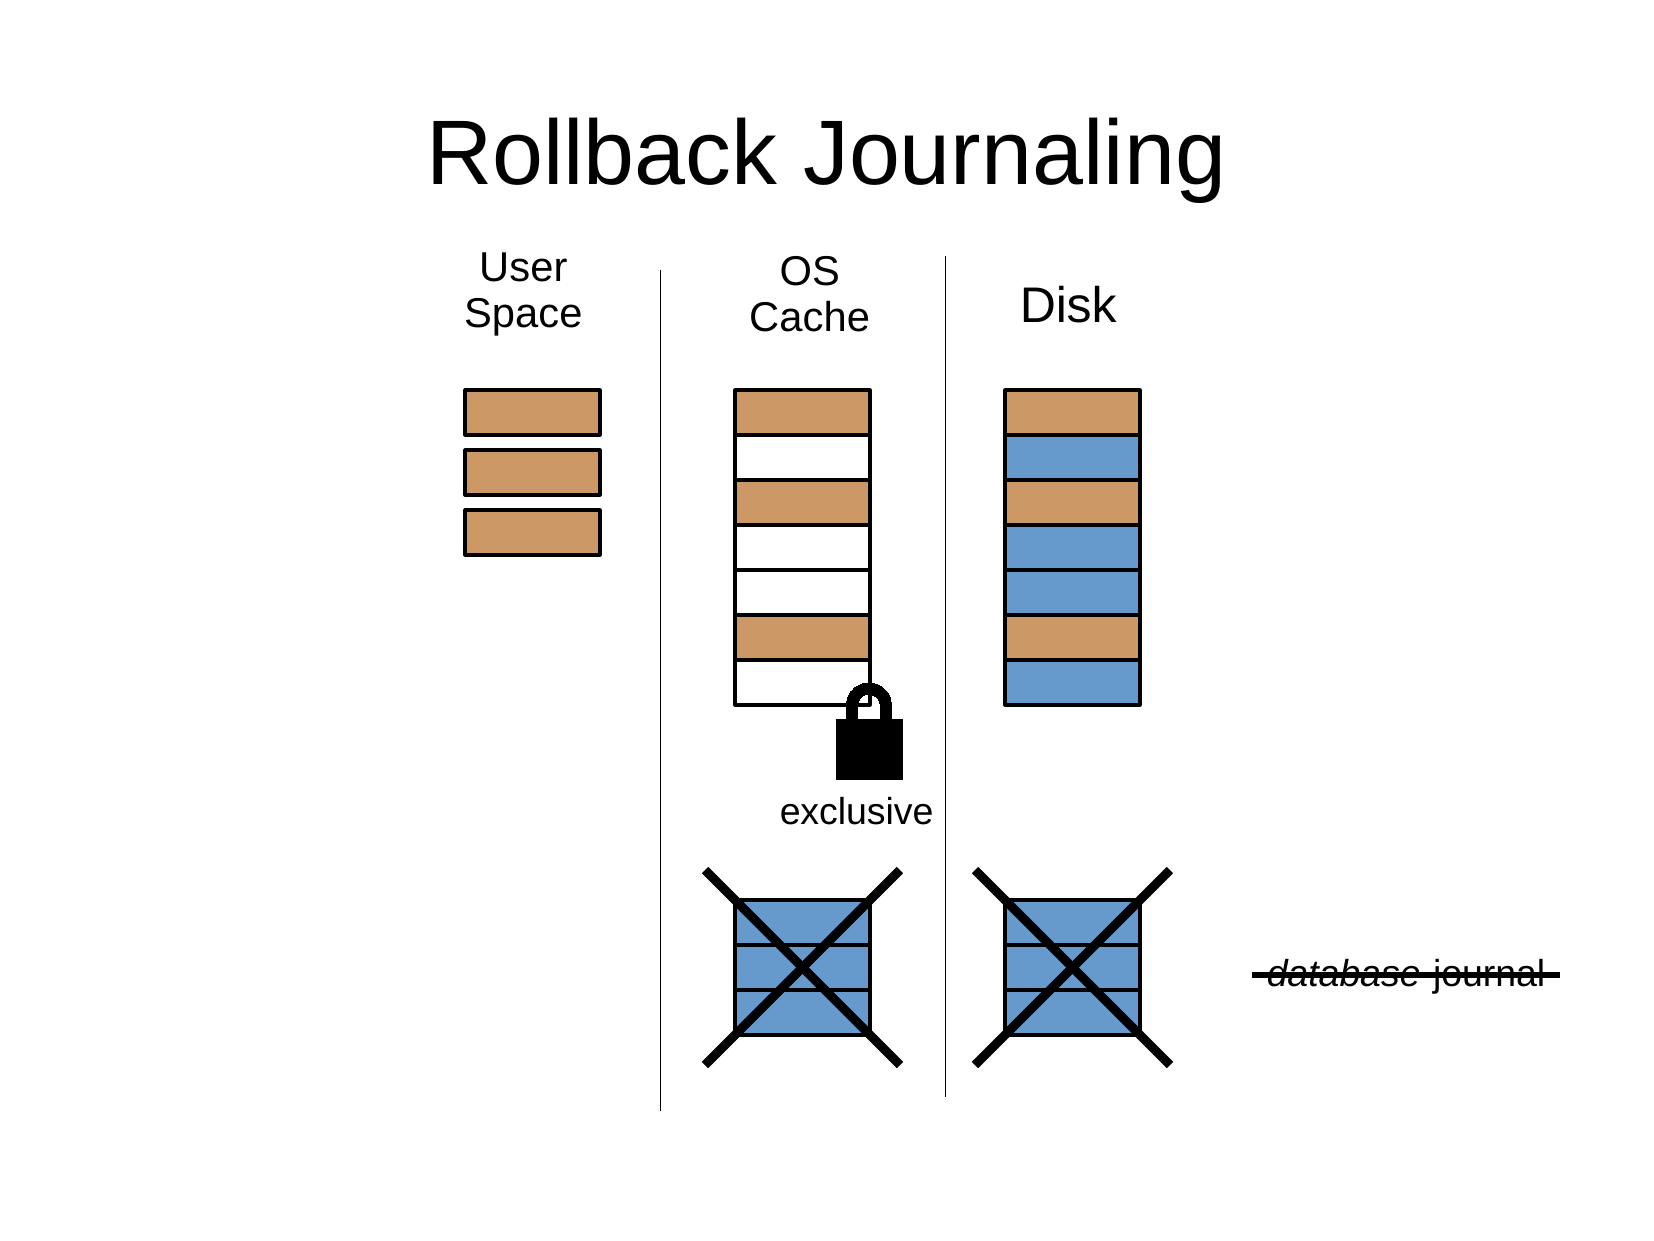

# Rollback Journaling
User
Space
OS
Cache
Disk
exclusive
database-journal